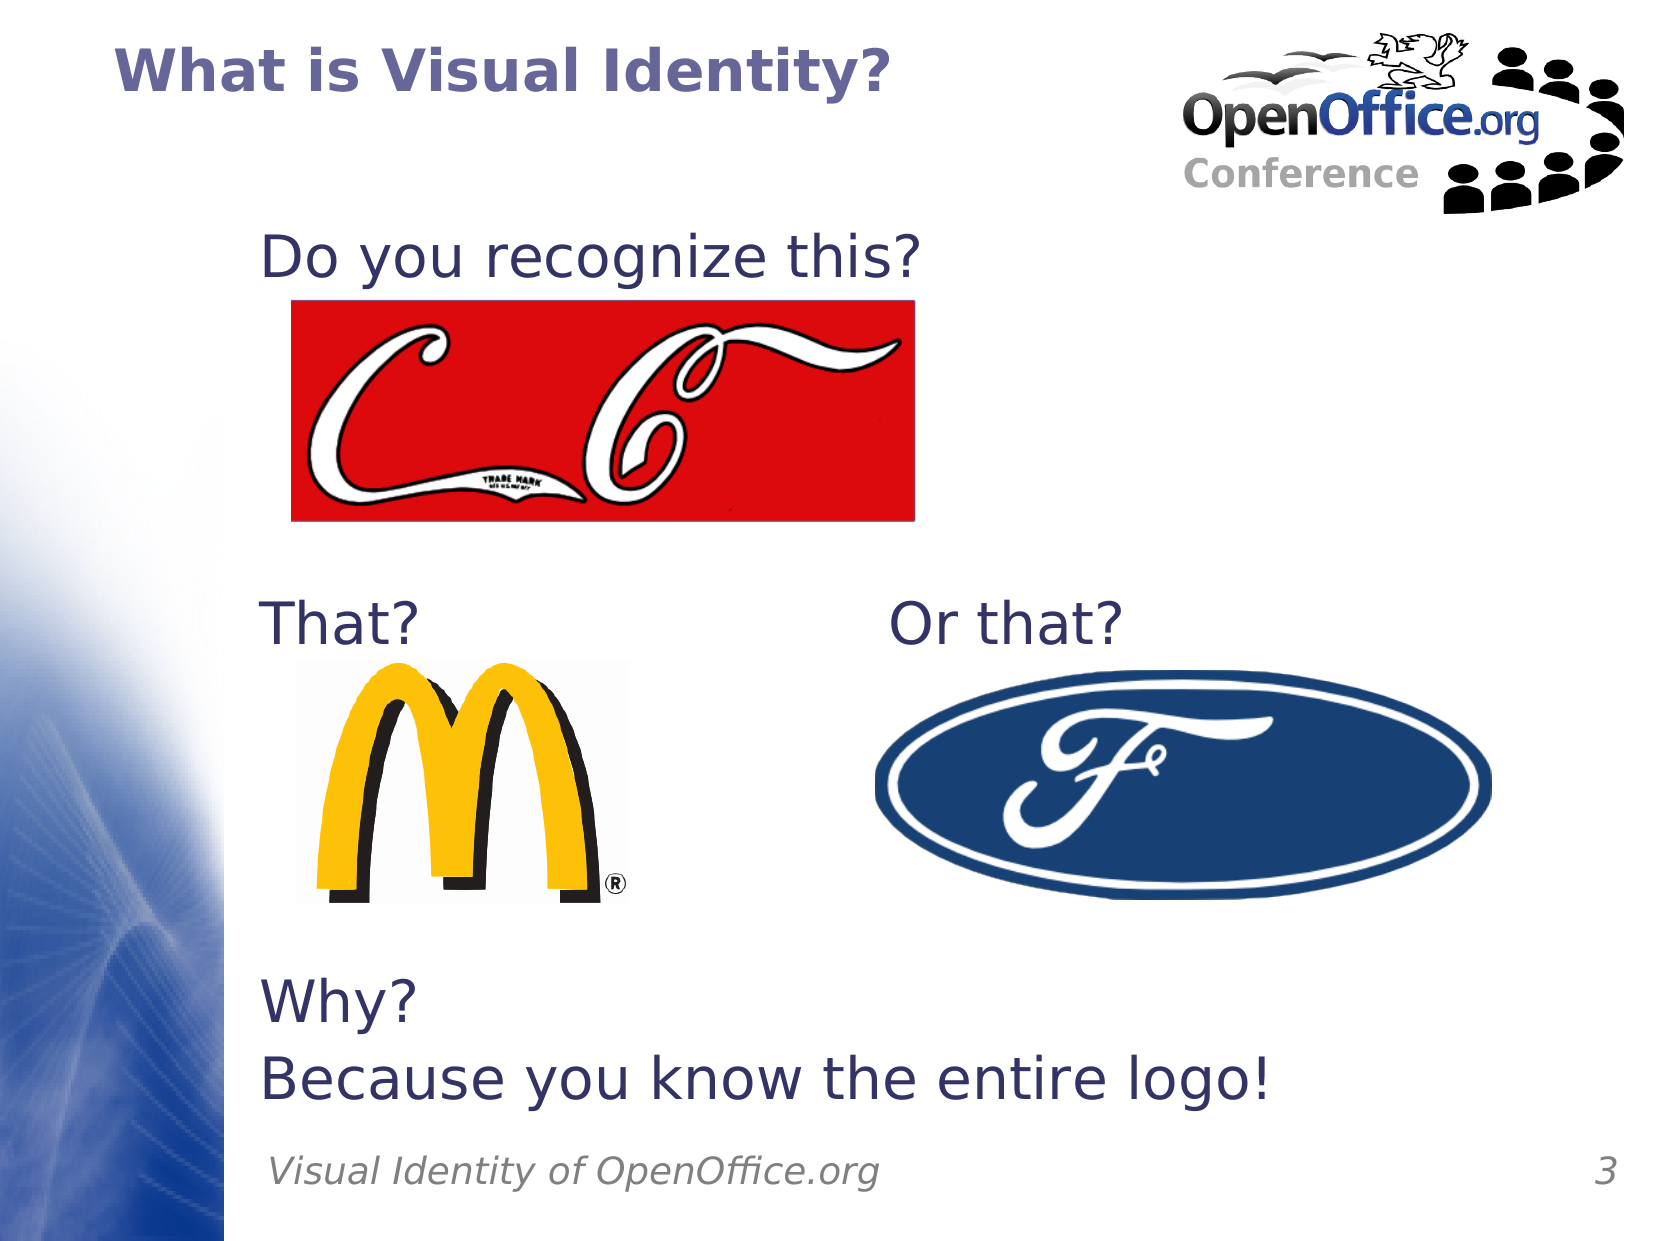

What is Visual Identity?
# Do you recognize this?
 That?
 Or that?
 Why?
 Because you know the entire logo!